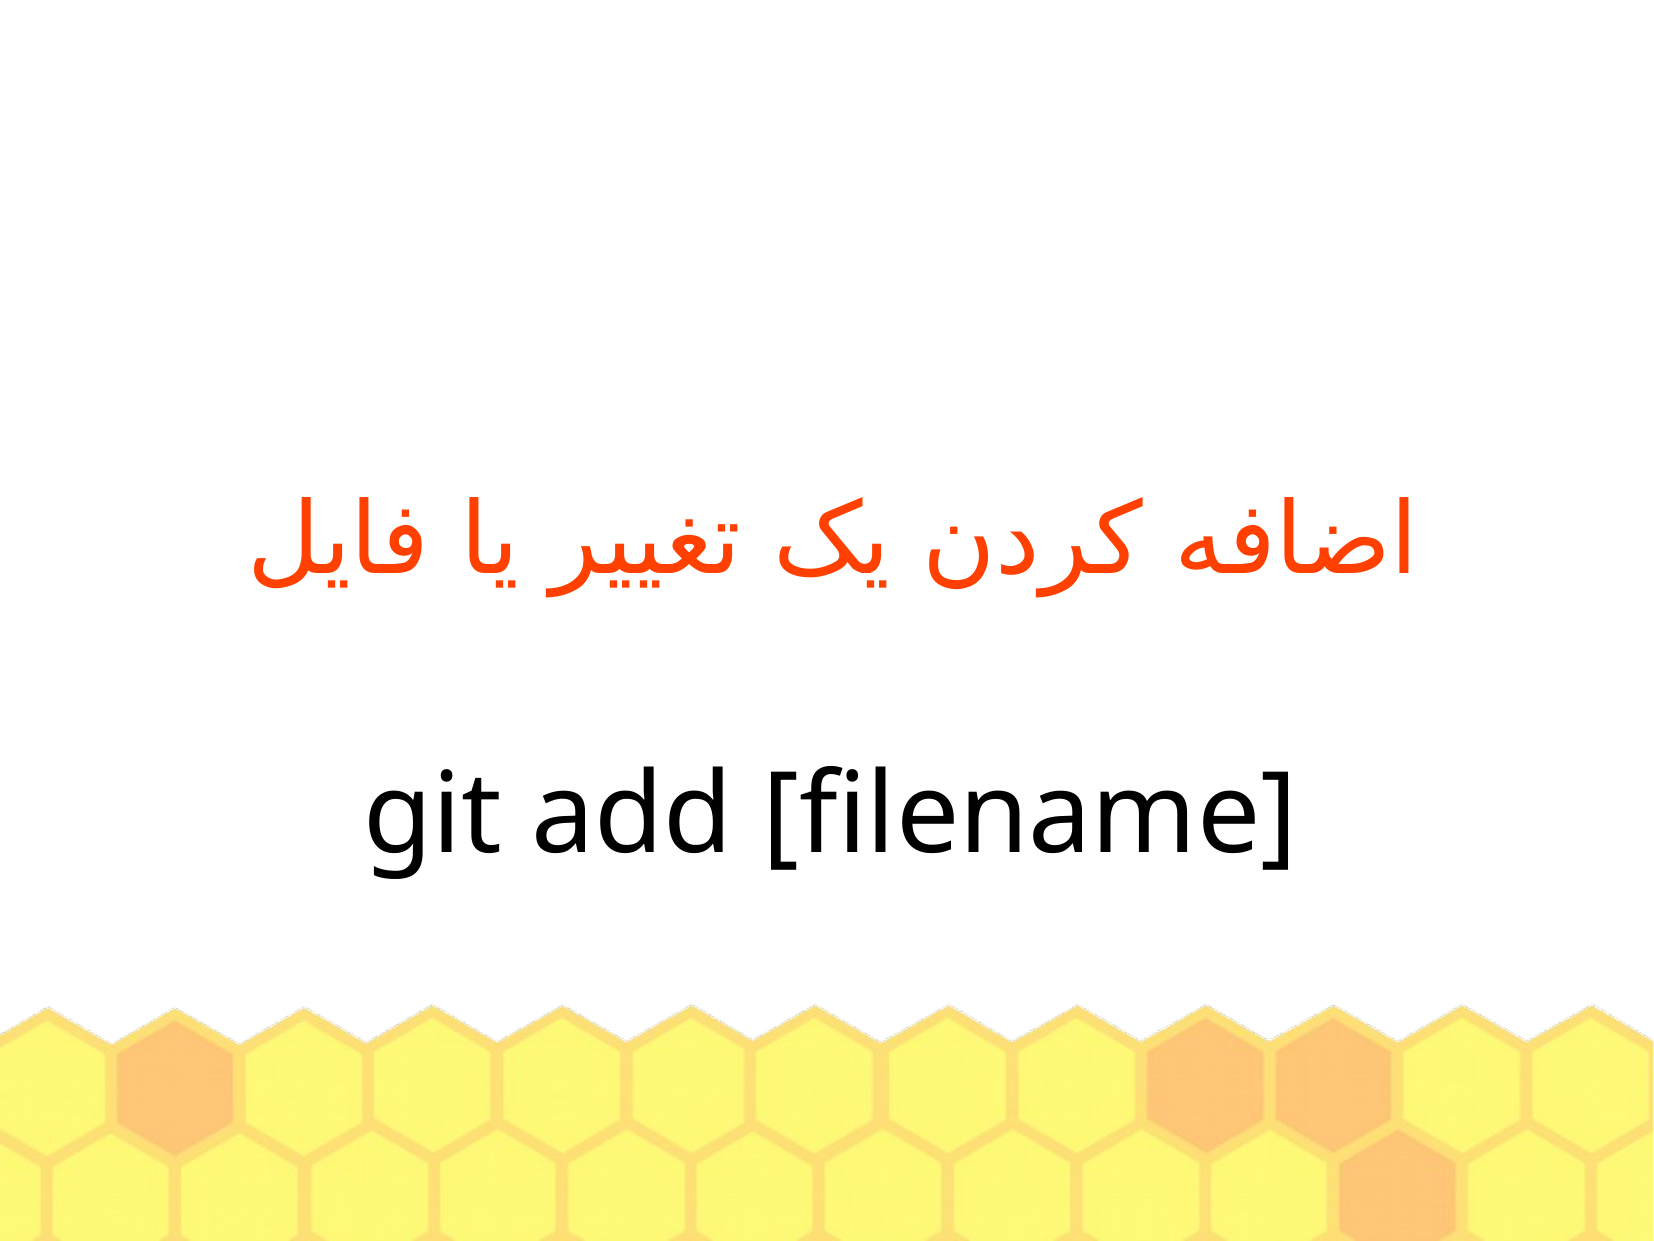

# اضافه کردن یک تغییر یا فایل
git add [filename]